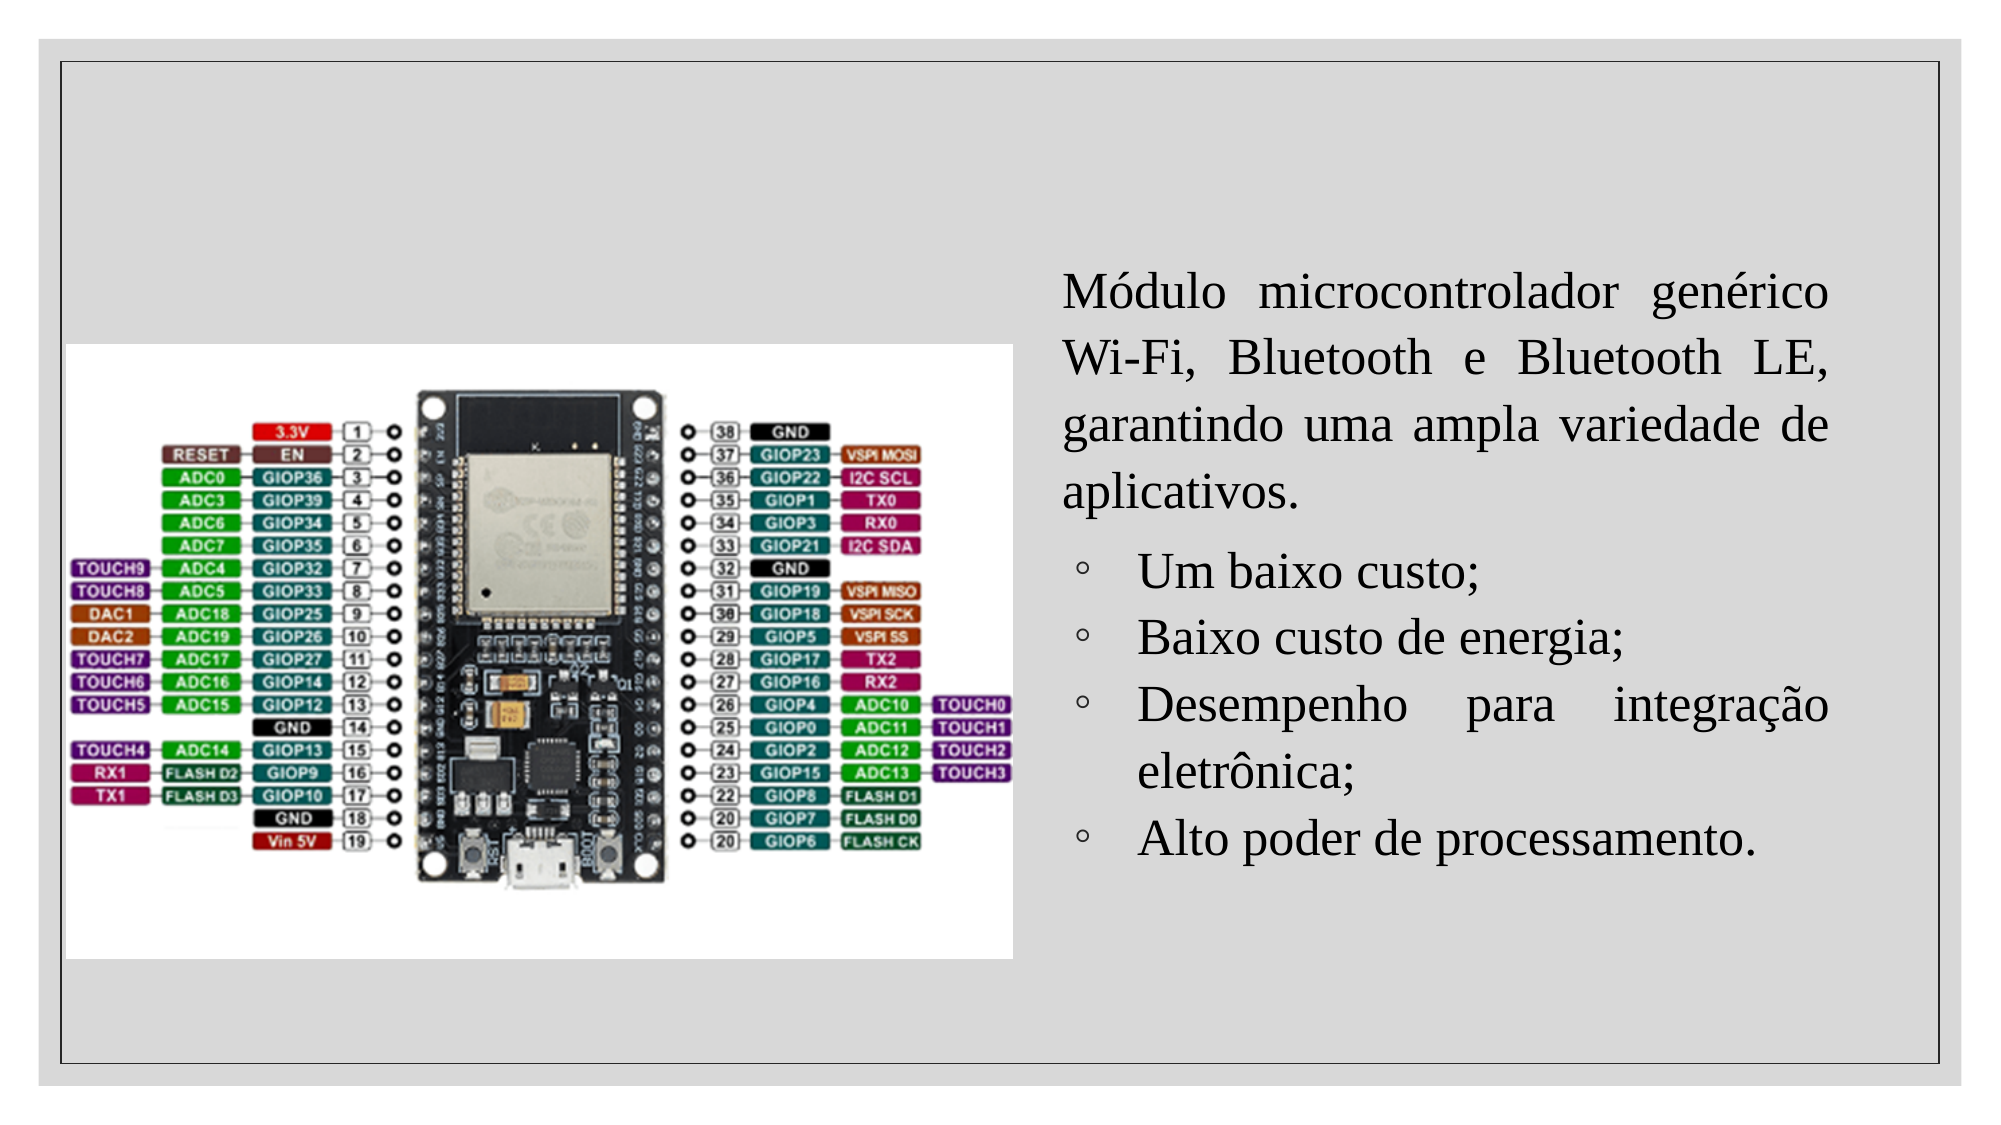

# Módulo microcontrolador genérico Wi-Fi, Bluetooth e Bluetooth LE, garantindo uma ampla variedade de aplicativos.
Um baixo custo;
Baixo custo de energia;
Desempenho para integração eletrônica;
Alto poder de processamento.